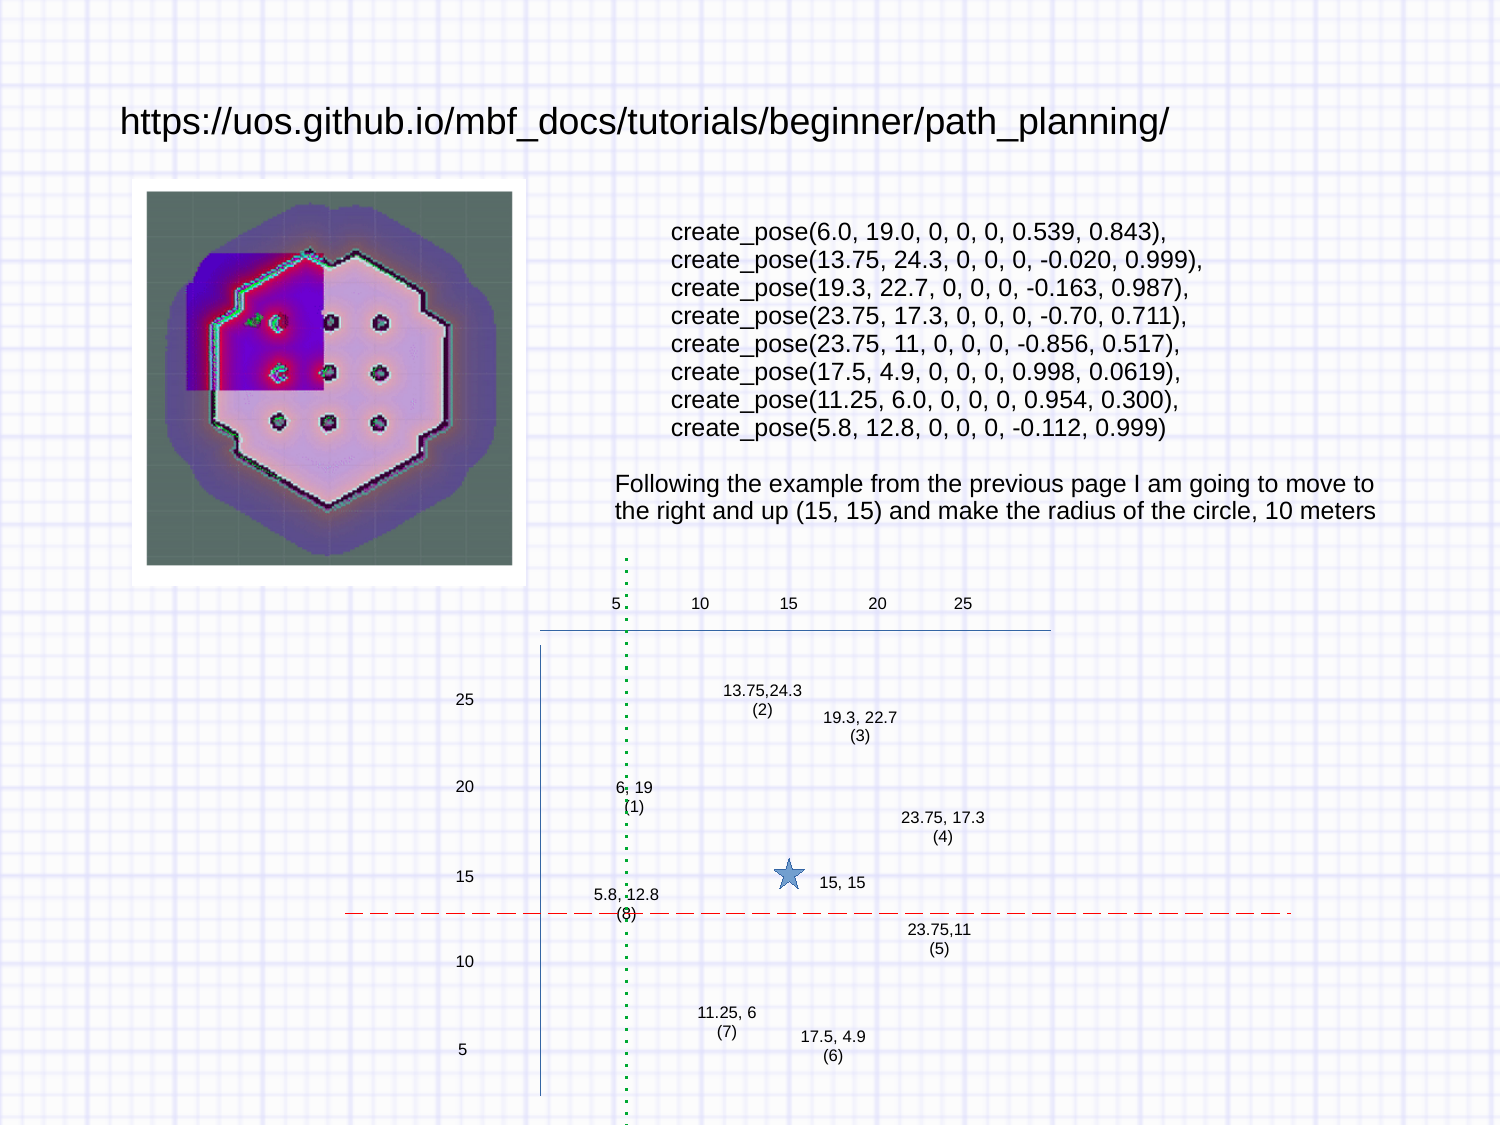

https://uos.github.io/mbf_docs/tutorials/beginner/path_planning/
 create_pose(6.0, 19.0, 0, 0, 0, 0.539, 0.843),
 create_pose(13.75, 24.3, 0, 0, 0, -0.020, 0.999),
 create_pose(19.3, 22.7, 0, 0, 0, -0.163, 0.987),
 create_pose(23.75, 17.3, 0, 0, 0, -0.70, 0.711),
 create_pose(23.75, 11, 0, 0, 0, -0.856, 0.517),
 create_pose(17.5, 4.9, 0, 0, 0, 0.998, 0.0619),
 create_pose(11.25, 6.0, 0, 0, 0, 0.954, 0.300),
 create_pose(5.8, 12.8, 0, 0, 0, -0.112, 0.999)
Following the example from the previous page I am going to move to the right and up (15, 15) and make the radius of the circle, 10 meters
5
10
15
20
25
13.75,24.3
(2)
25
19.3, 22.7
(3)
20
6, 19
(1)
23.75, 17.3
(4)
15
15, 15
5.8, 12.8
(8)
23.75,11
(5)
10
11.25, 6
(7)
17.5, 4.9
(6)
5